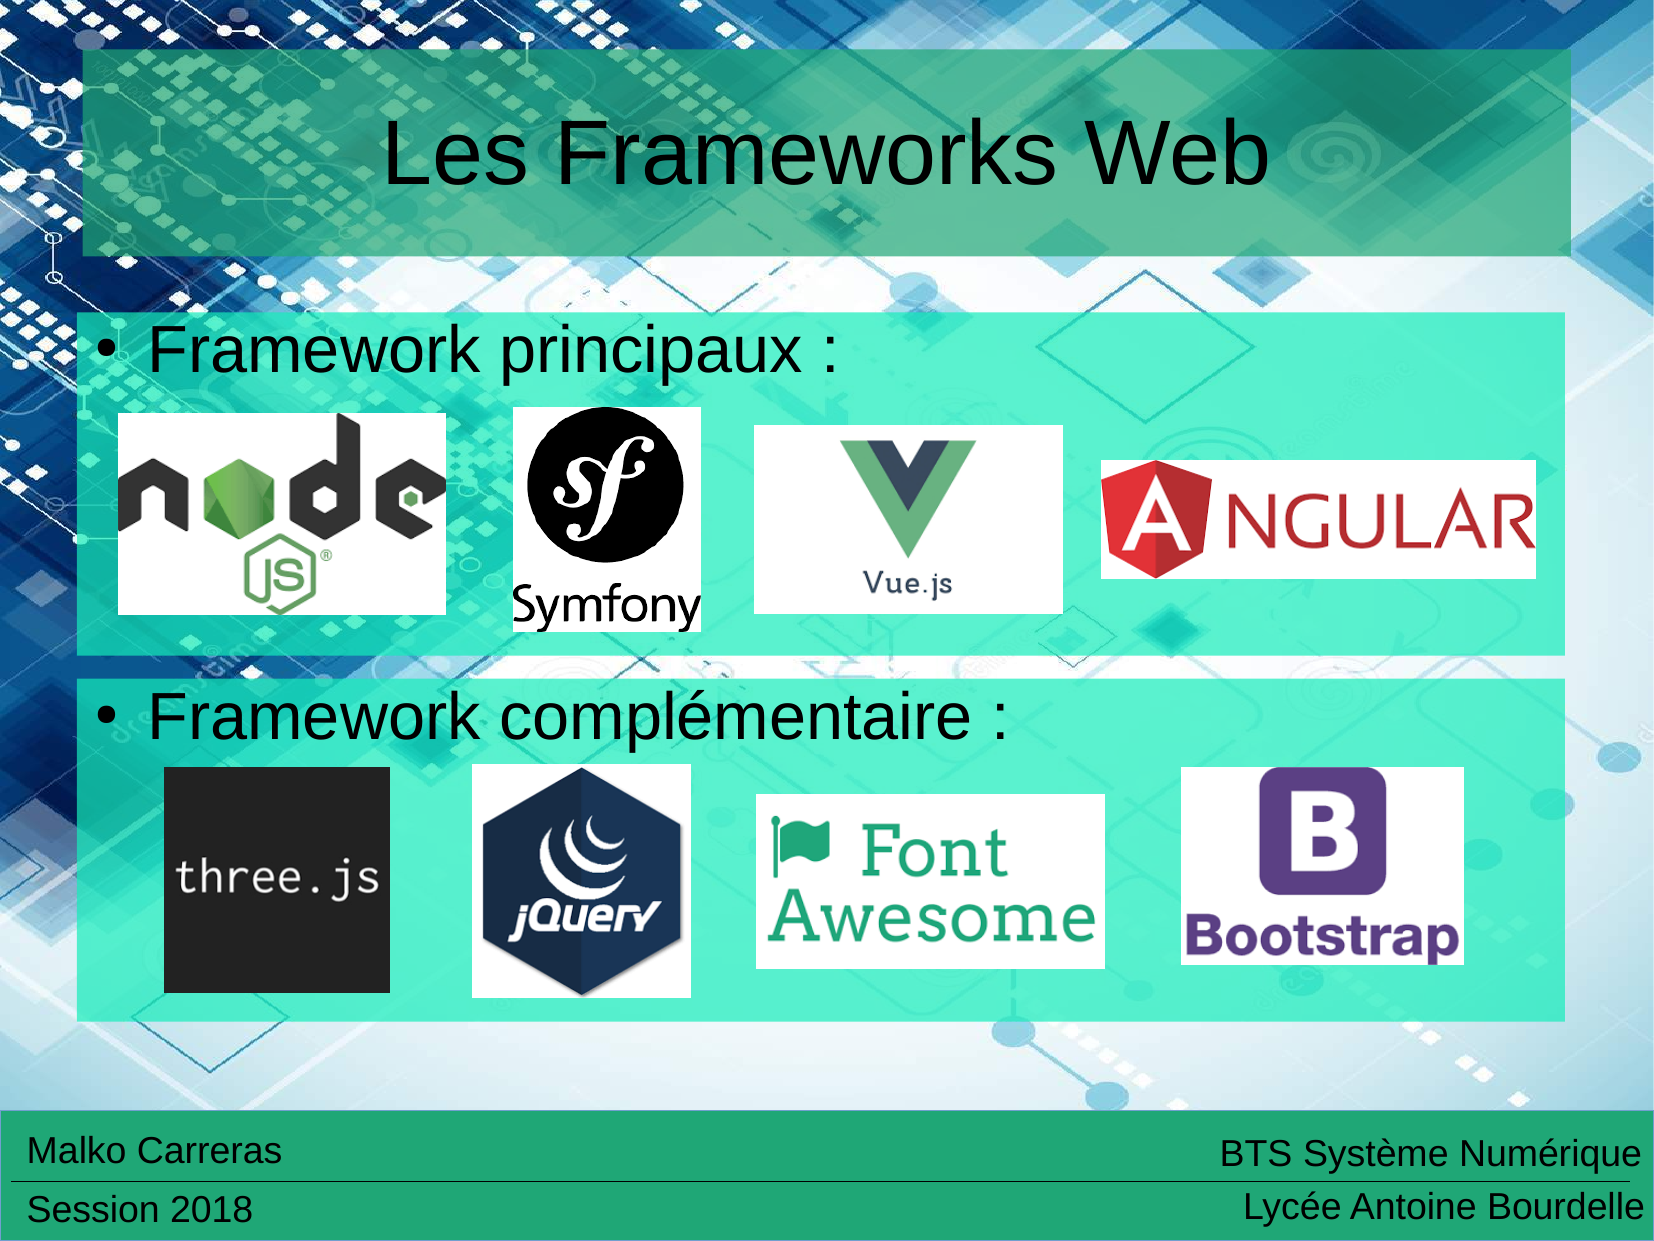

# Les Frameworks Web
Framework principaux :
Framework complémentaire :
Malko Carreras
BTS Système Numérique
Lycée Antoine Bourdelle
Session 2018